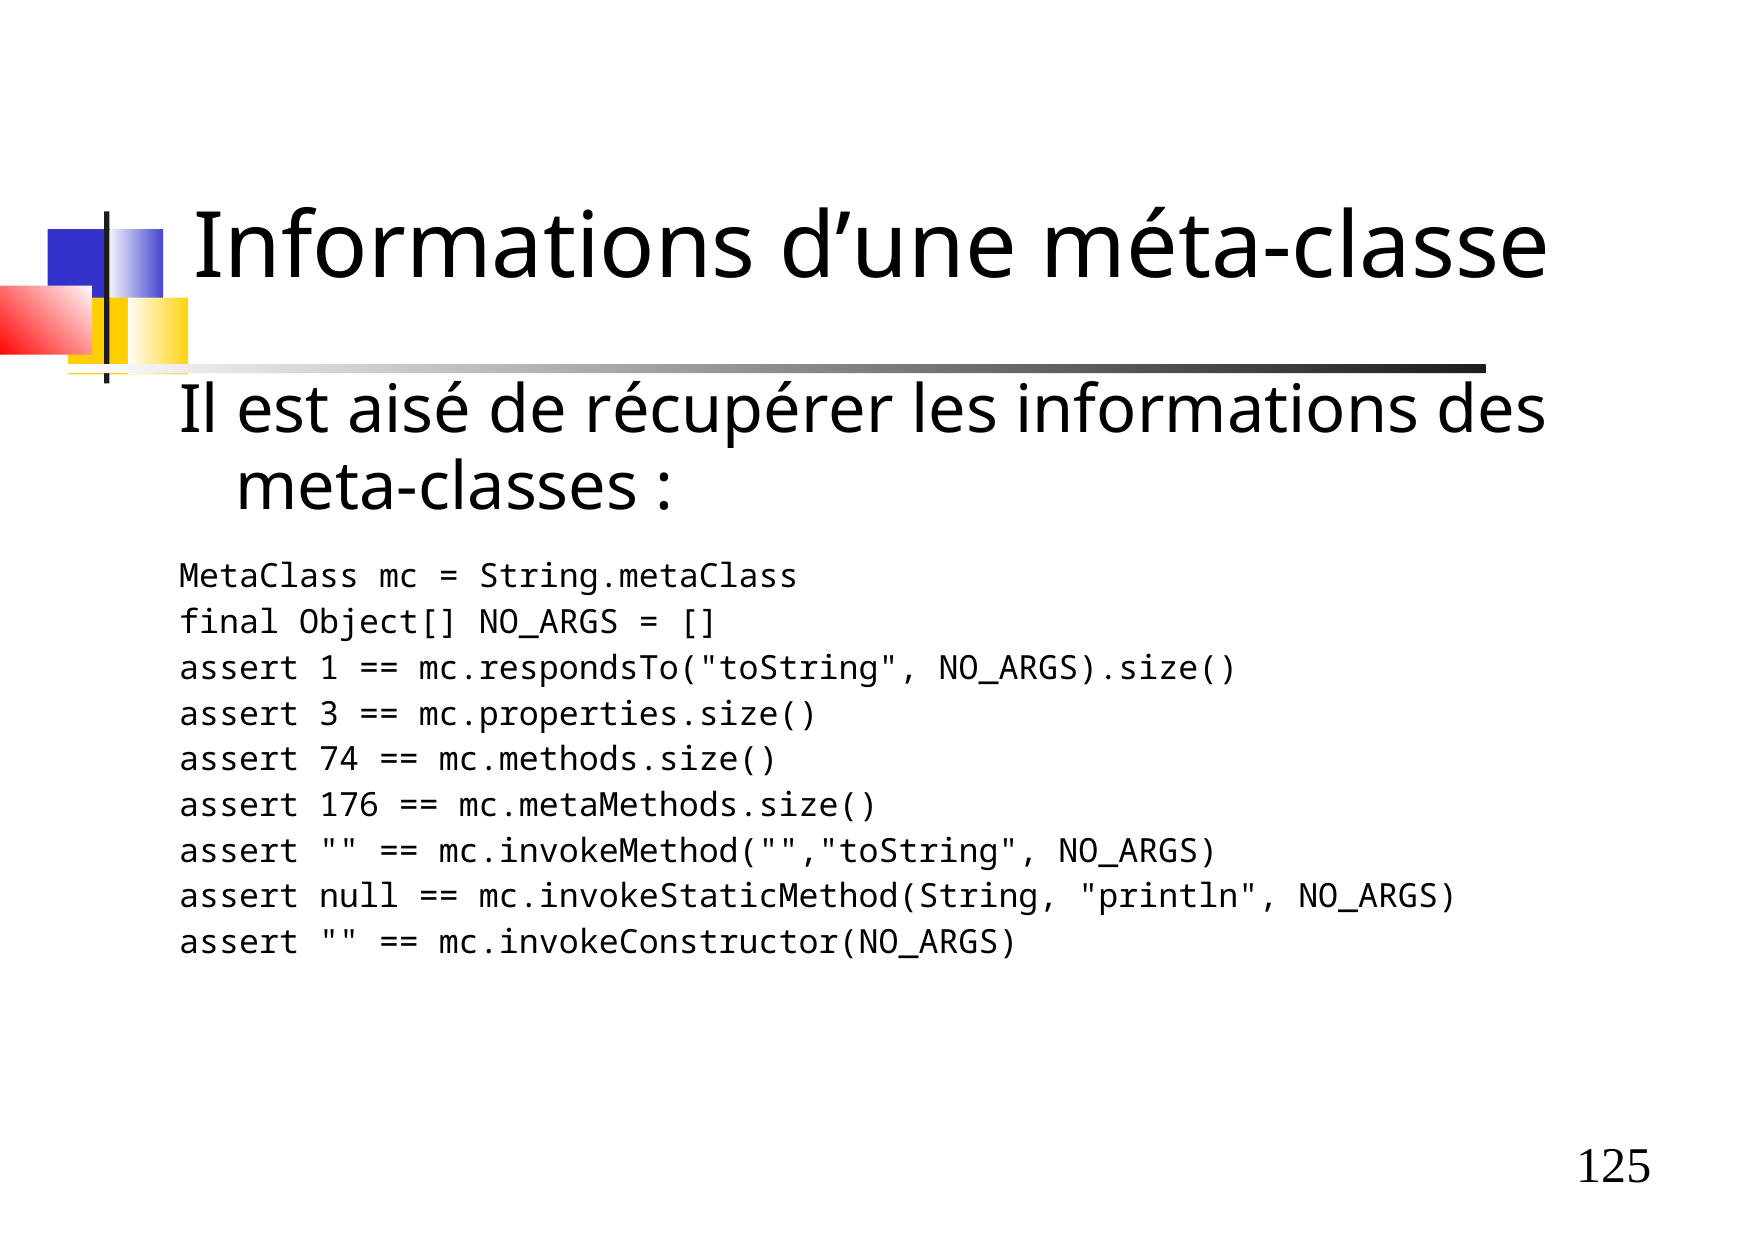

# Informations d’une méta-classe
Il est aisé de récupérer les informations des meta-classes :
MetaClass mc = String.metaClass
final Object[] NO_ARGS = []
assert 1 == mc.respondsTo("toString", NO_ARGS).size()
assert 3 == mc.properties.size()
assert 74 == mc.methods.size()
assert 176 == mc.metaMethods.size()
assert "" == mc.invokeMethod("","toString", NO_ARGS)
assert null == mc.invokeStaticMethod(String, "println", NO_ARGS)
assert "" == mc.invokeConstructor(NO_ARGS)